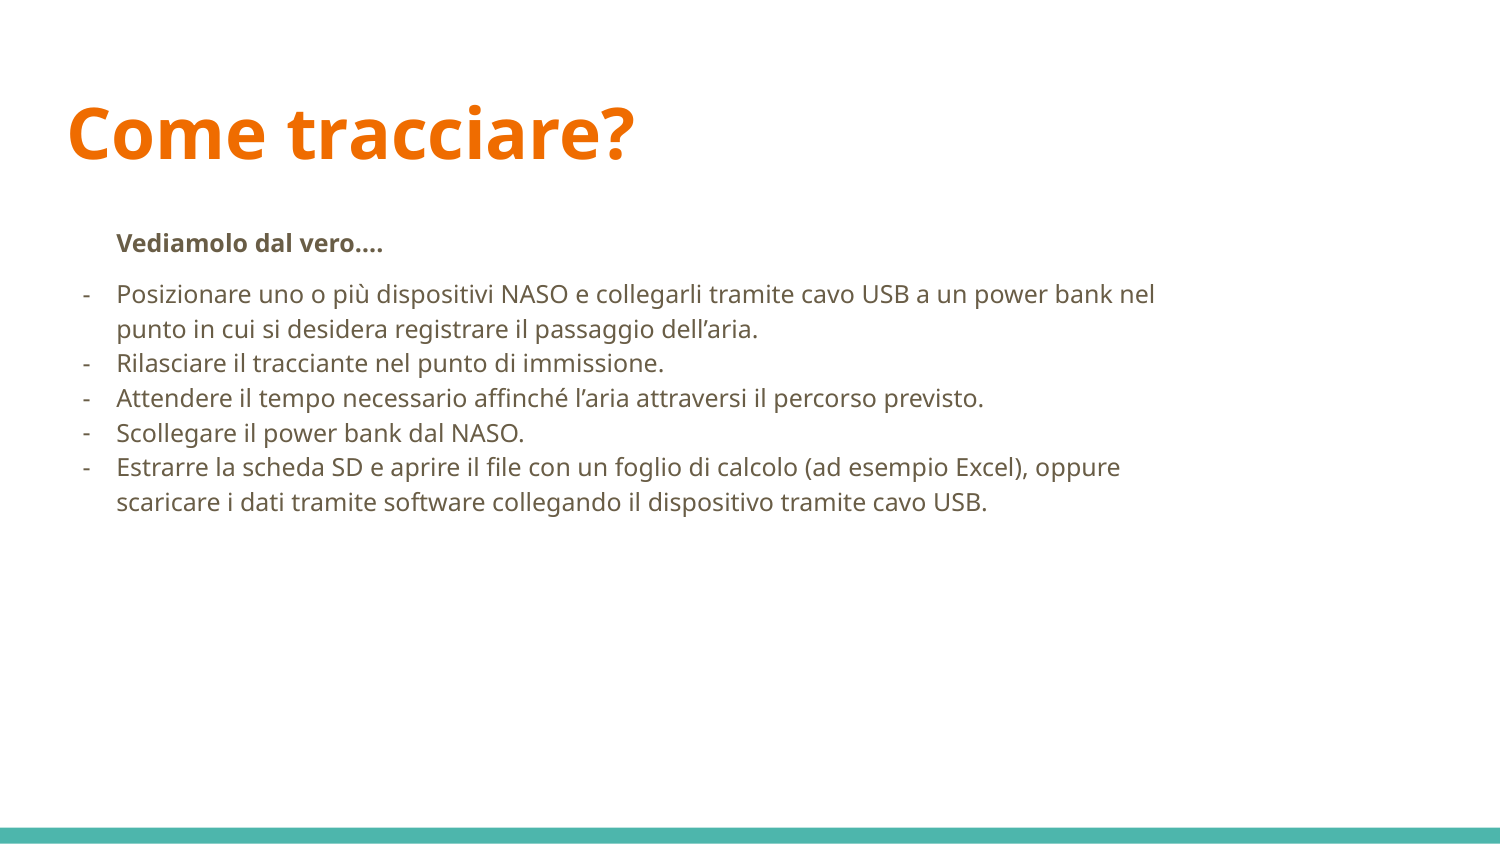

# Come tracciare?
Vediamolo dal vero….
Posizionare uno o più dispositivi NASO e collegarli tramite cavo USB a un power bank nel punto in cui si desidera registrare il passaggio dell’aria.
Rilasciare il tracciante nel punto di immissione.
Attendere il tempo necessario affinché l’aria attraversi il percorso previsto.
Scollegare il power bank dal NASO.
Estrarre la scheda SD e aprire il file con un foglio di calcolo (ad esempio Excel), oppure scaricare i dati tramite software collegando il dispositivo tramite cavo USB.